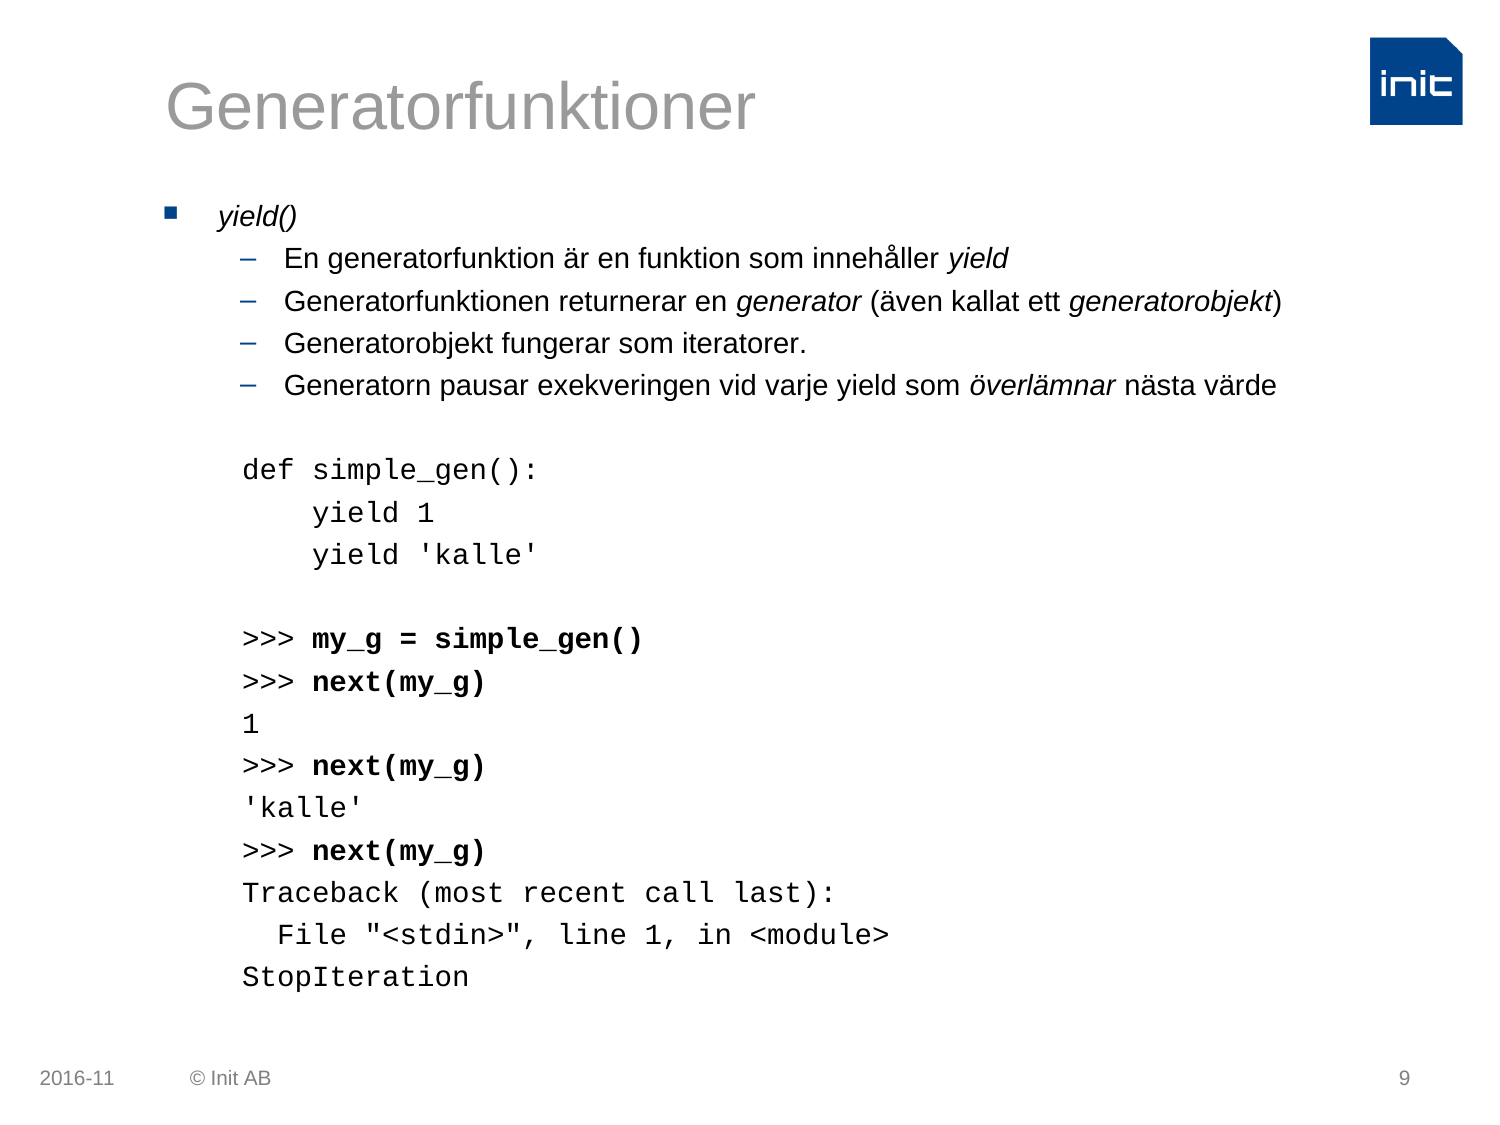

Generatorfunktioner
yield()
En generatorfunktion är en funktion som innehåller yield
Generatorfunktionen returnerar en generator (även kallat ett generatorobjekt)
Generatorobjekt fungerar som iteratorer.
Generatorn pausar exekveringen vid varje yield som överlämnar nästa värde
def simple_gen():
 yield 1
 yield 'kalle'
>>> my_g = simple_gen()
>>> next(my_g)
1
>>> next(my_g)
'kalle'
>>> next(my_g)
Traceback (most recent call last):
 File "<stdin>", line 1, in <module>
StopIteration
2016-11
© Init AB